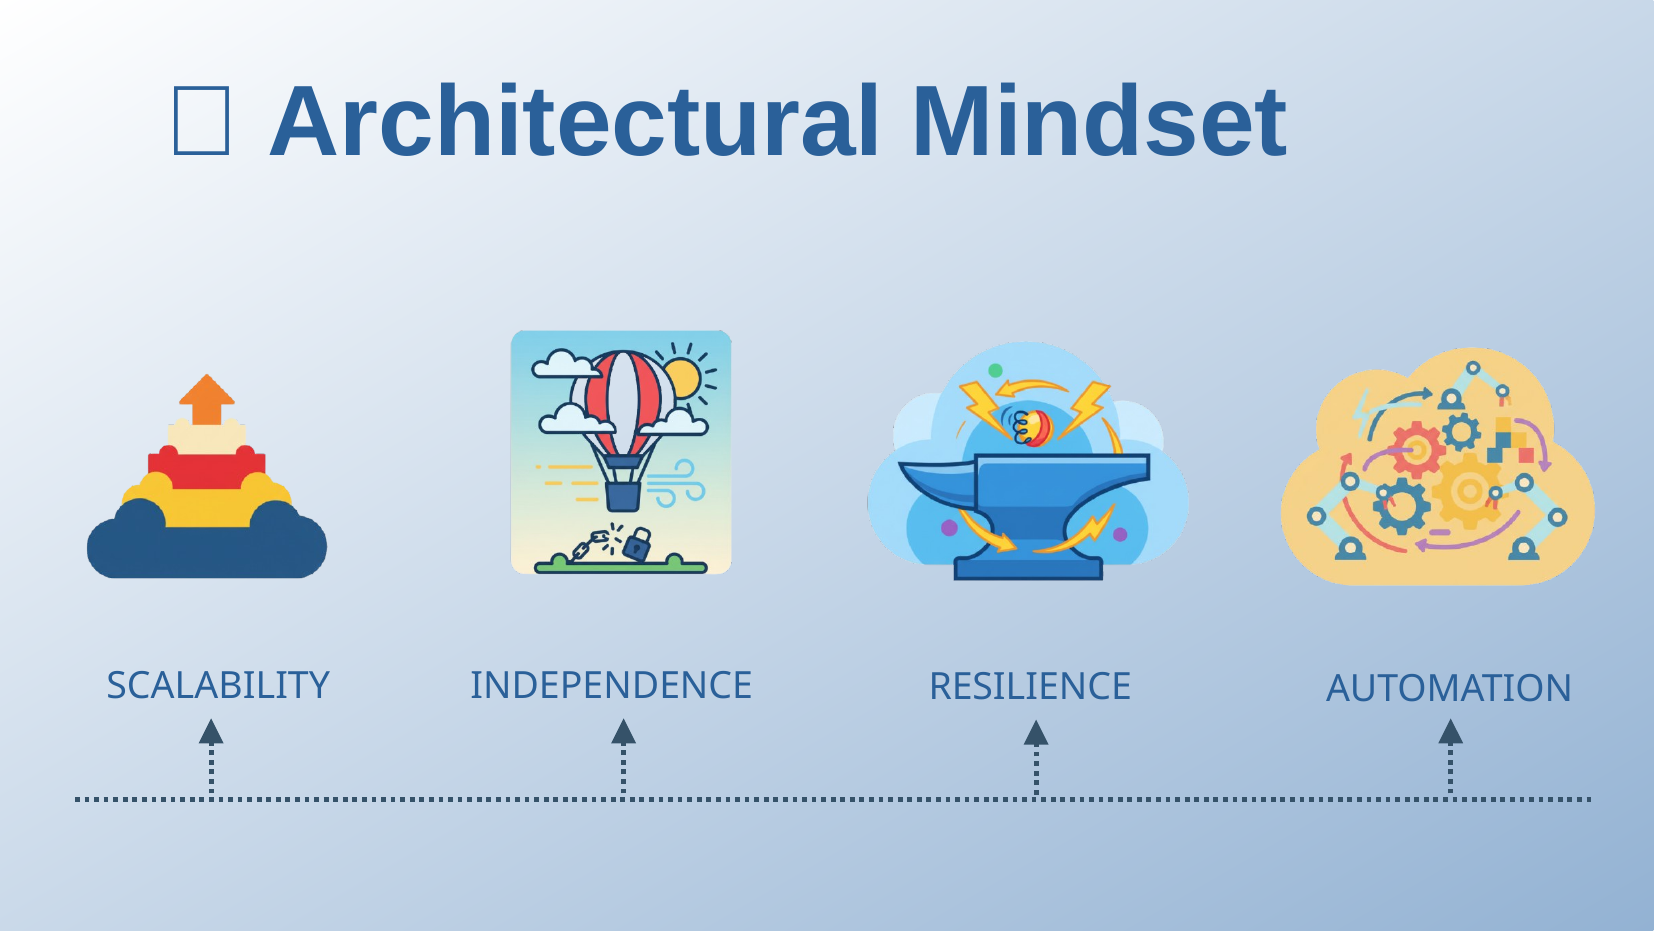

📐 Architectural Mindset
SCALABILITY
INDEPENDENCE
RESILIENCE
AUTOMATION